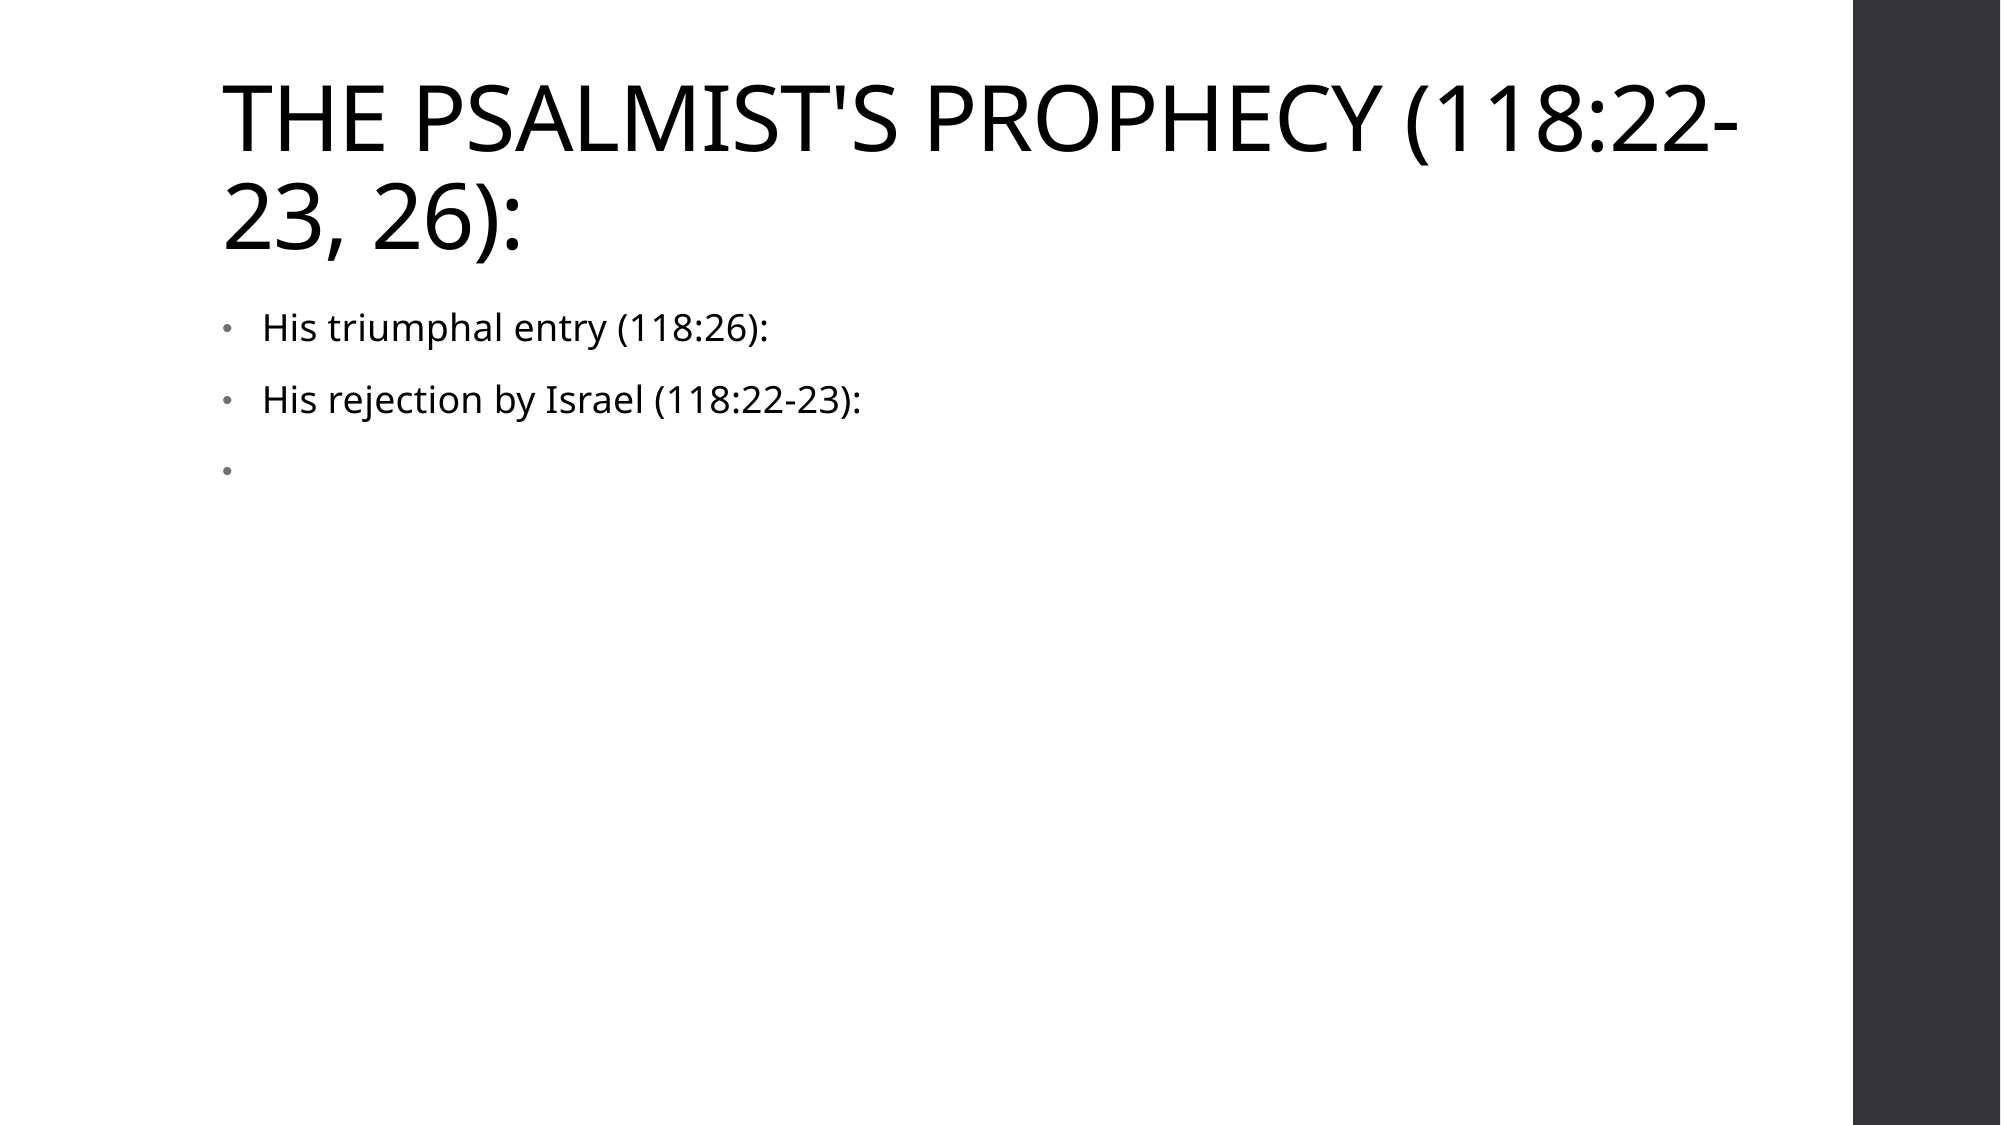

# THE PSALMIST'S PROPHECY (118:22-23, 26):
 His triumphal entry (118:26):
 His rejection by Israel (118:22-23):